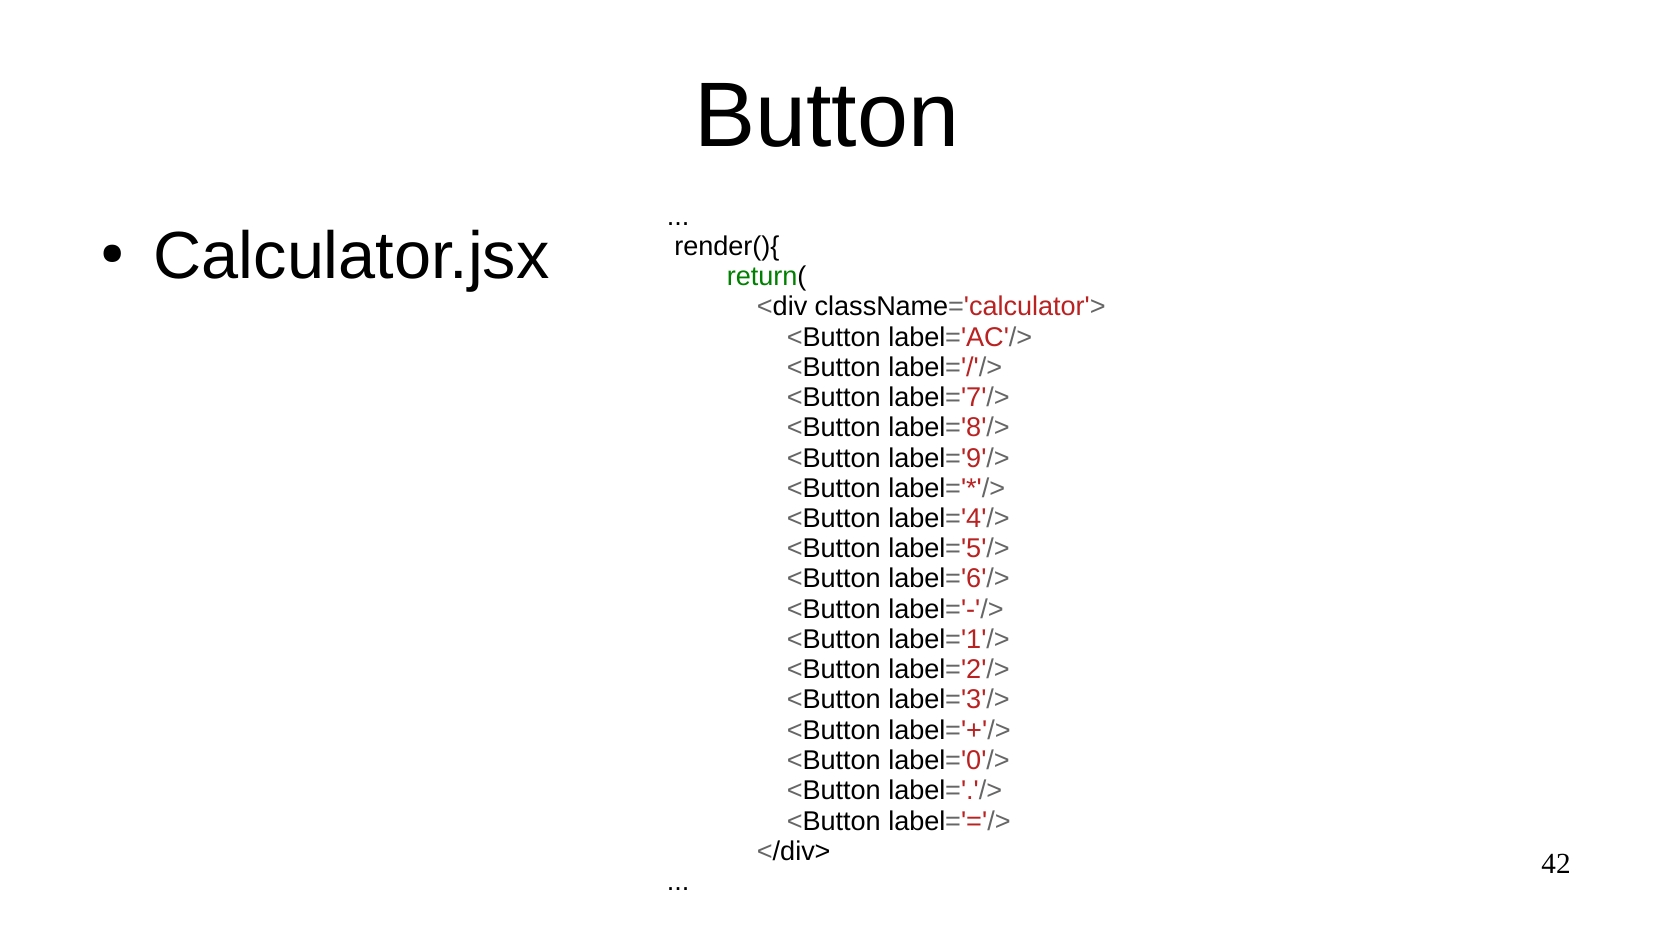

# Button
...
 render(){
 return(
 <div className='calculator'>
 <Button label='AC'/>
 <Button label='/'/>
 <Button label='7'/>
 <Button label='8'/>
 <Button label='9'/>
 <Button label='*'/>
 <Button label='4'/>
 <Button label='5'/>
 <Button label='6'/>
 <Button label='-'/>
 <Button label='1'/>
 <Button label='2'/>
 <Button label='3'/>
 <Button label='+'/>
 <Button label='0'/>
 <Button label='.'/>
 <Button label='='/>
 </div>
...
Calculator.jsx
42